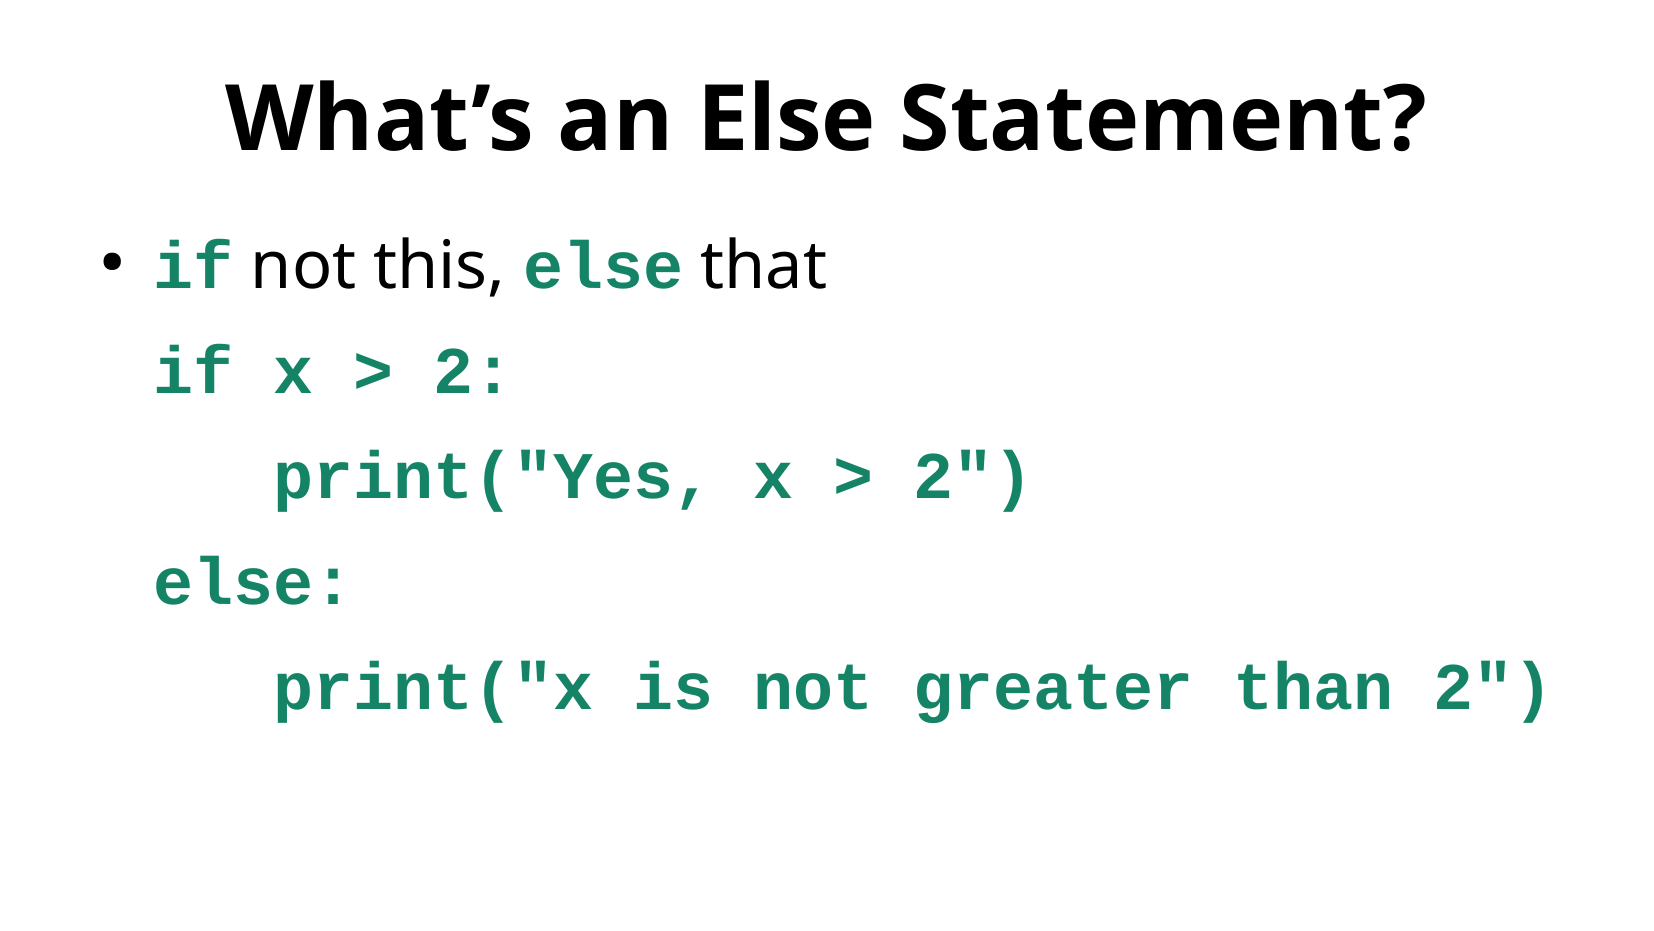

# What’s an Else Statement?
if not this, else that
if x > 2:
 print("Yes, x > 2")
else:
 print("x is not greater than 2")